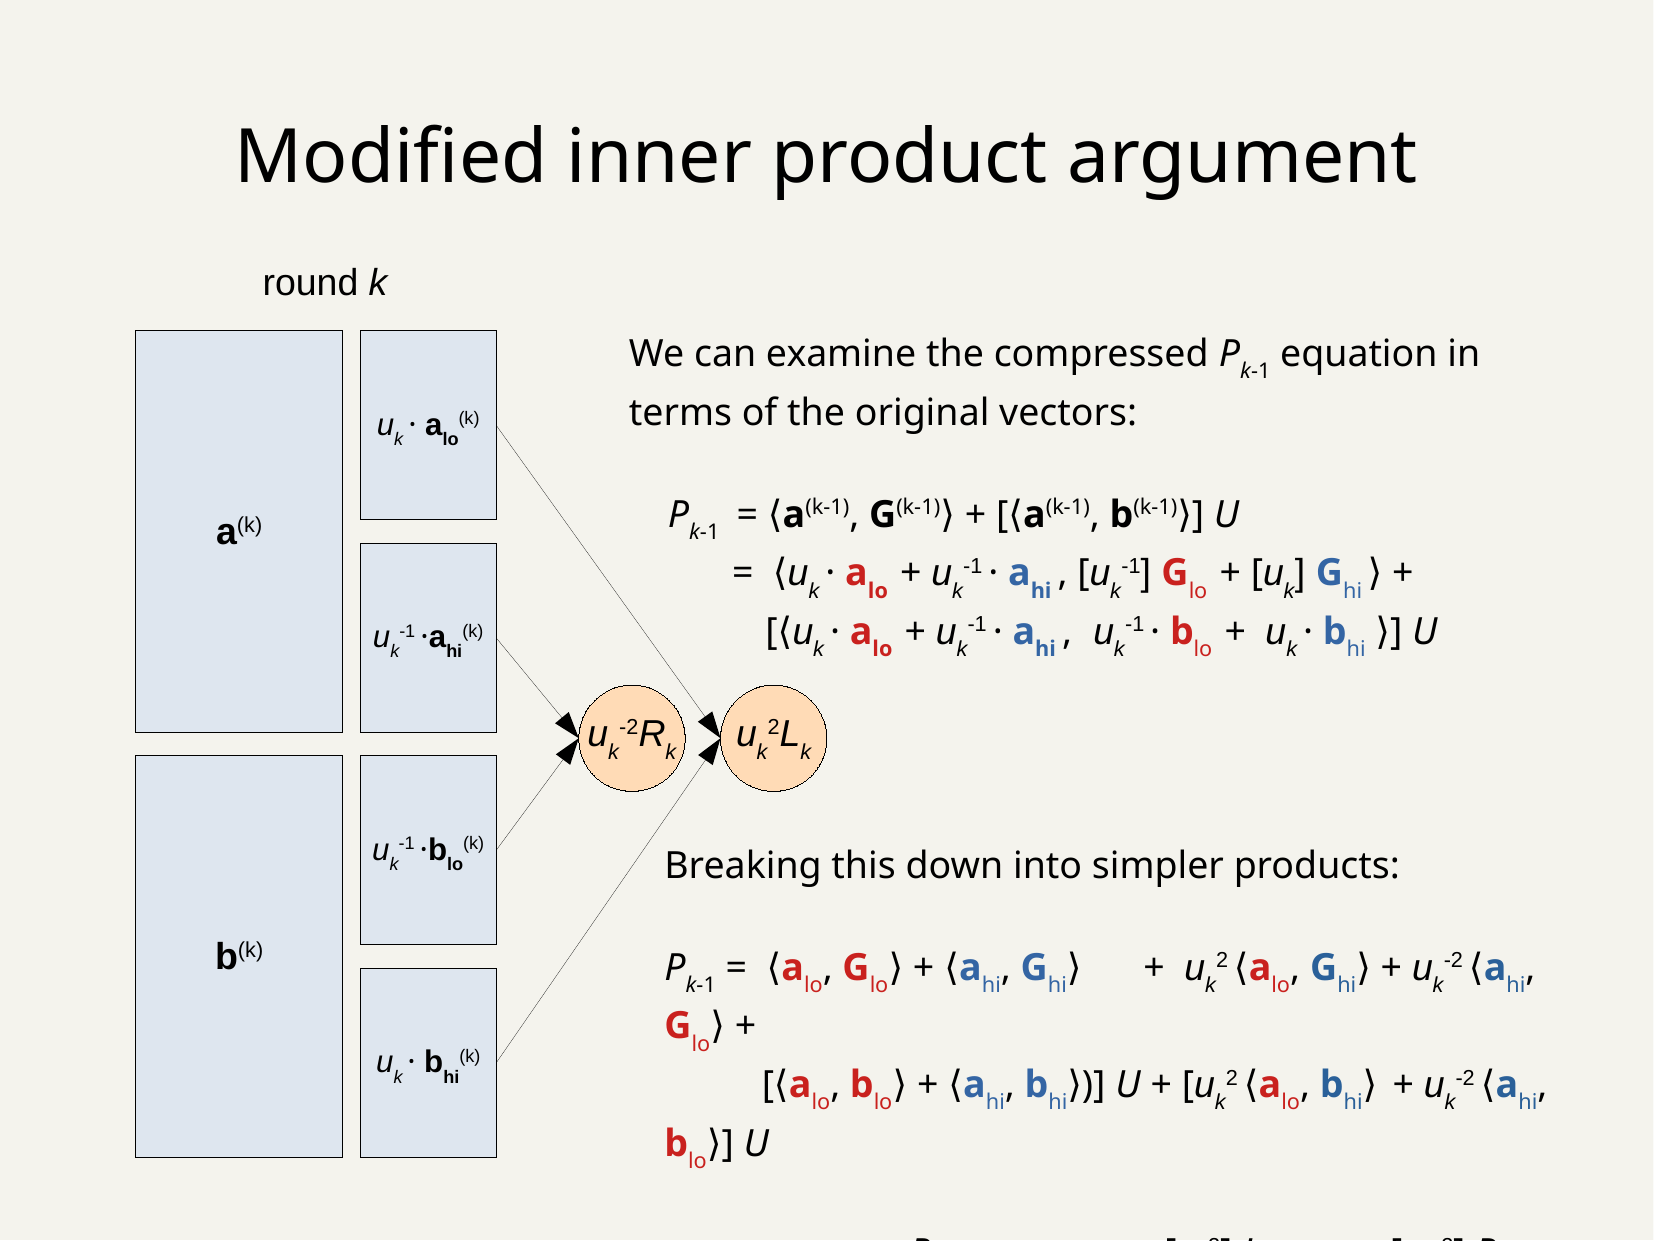

# Modified inner product argument
round k
We can examine the compressed Pk-1 equation in terms of the original vectors:
 Pk-1 = ⟨a(k-1), G(k-1)⟩ + [⟨a(k-1), b(k-1)⟩] U
 	 = ⟨uk · alo + uk-1 · ahi , [uk-1] Glo + [uk] Ghi ⟩ +
 [⟨uk · alo + uk-1 · ahi , uk-1 · blo + uk · bhi ⟩] U
a(k)
uk · alo(k)
uk-1 ·ahi(k)
uk-2Rk
uk2Lk
b(k)
uk-1 ·blo(k)
Breaking this down into simpler products:
Pk-1 = ⟨alo, Glo⟩ + ⟨ahi, Ghi⟩ + uk2 ⟨alo, Ghi⟩ + uk-2 ⟨ahi, Glo⟩ +
 [⟨alo, blo⟩ + ⟨ahi, bhi⟩)] U + [uk2 ⟨alo, bhi⟩ + uk-2 ⟨ahi, blo⟩] U
 = Pk + [uk2] Lk + [uk-2] Rk
uk · bhi(k)